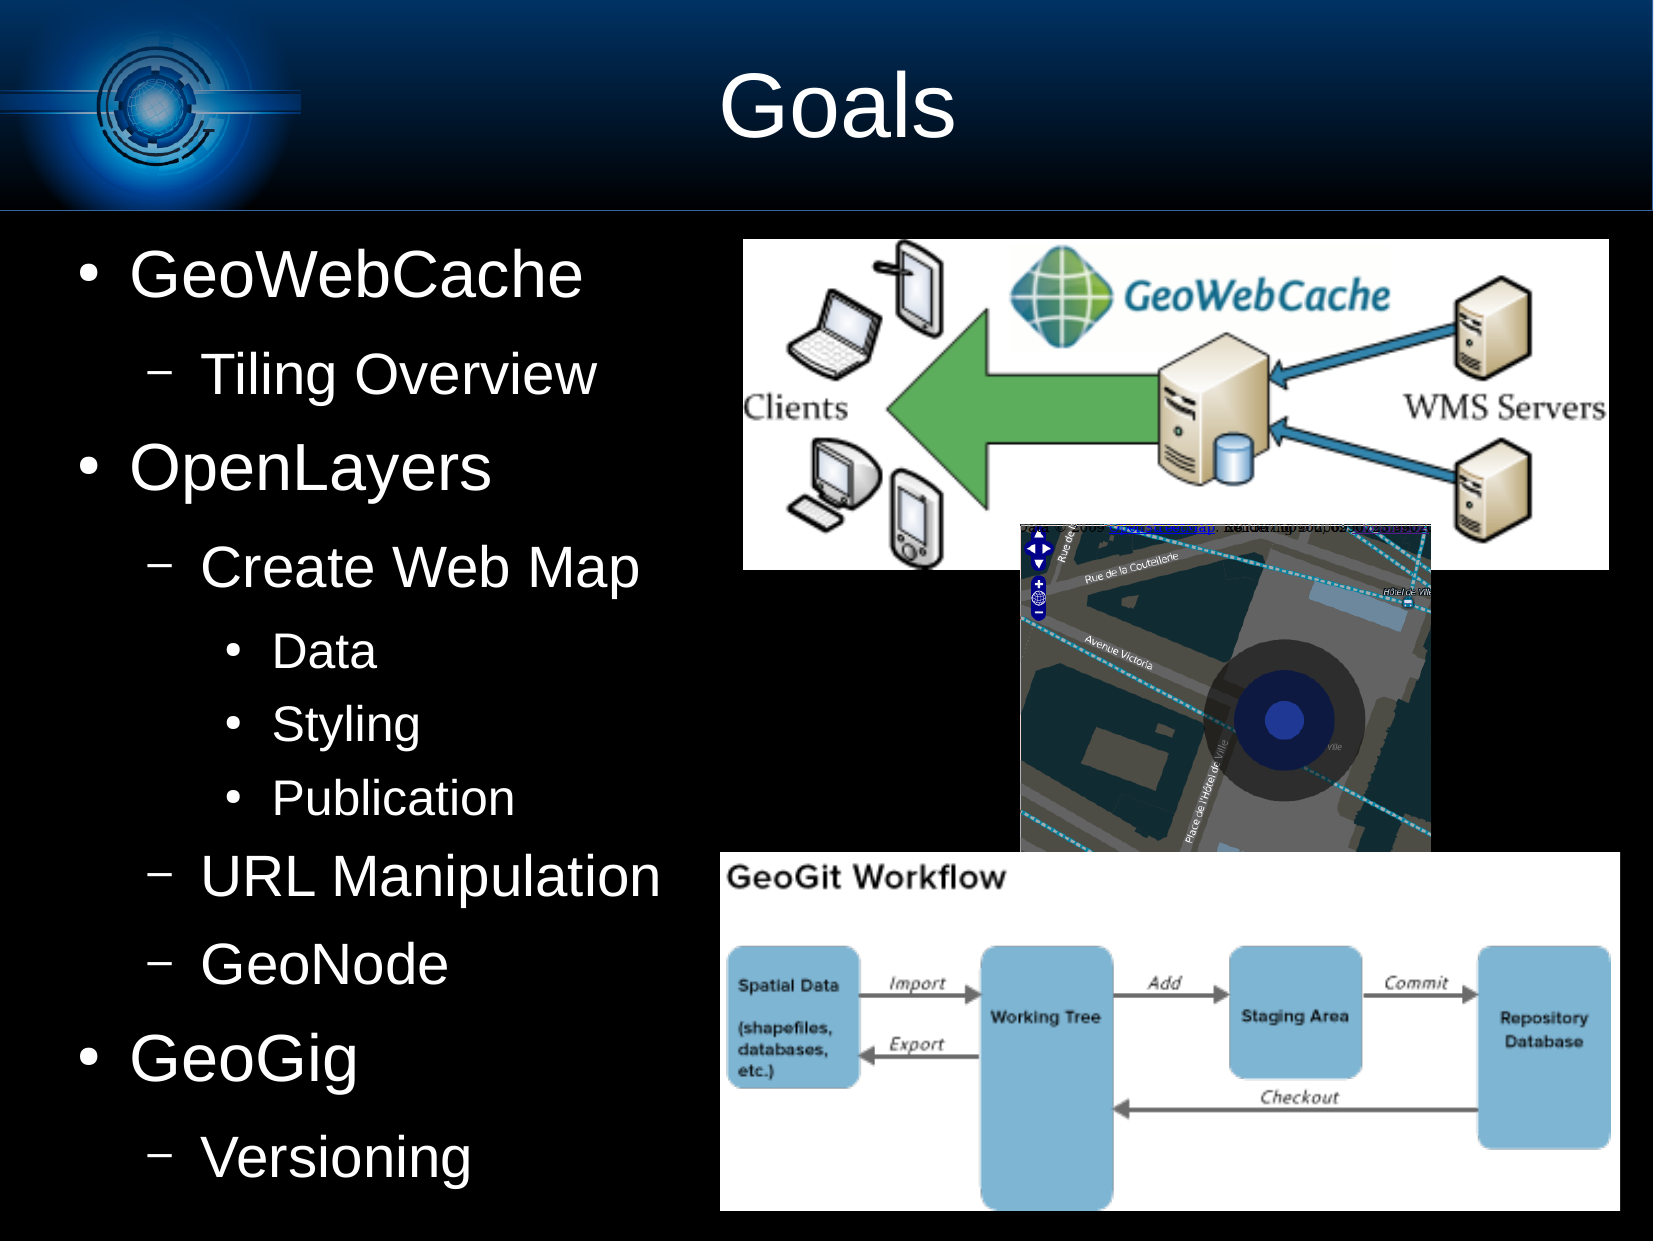

# Goals
GeoWebCache
Tiling Overview
OpenLayers
Create Web Map
Data
Styling
Publication
URL Manipulation
GeoNode
GeoGig
Versioning